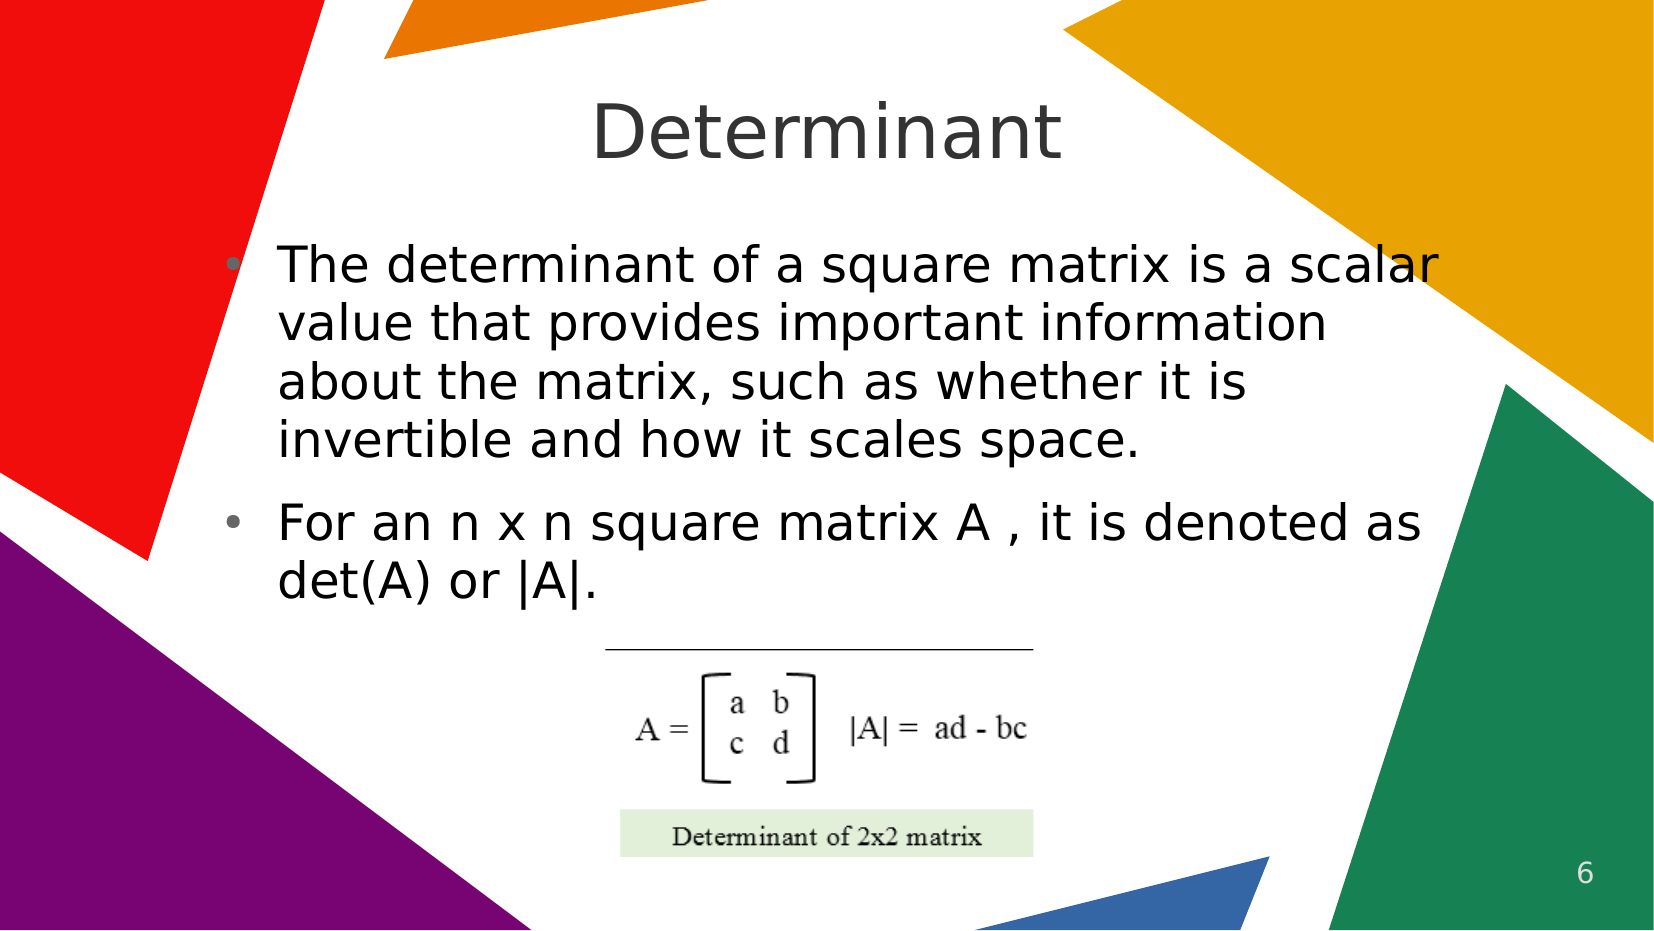

# Determinant
The determinant of a square matrix is a scalar value that provides important information about the matrix, such as whether it is invertible and how it scales space.
For an n x n square matrix A , it is denoted as det(A) or |A|.
6